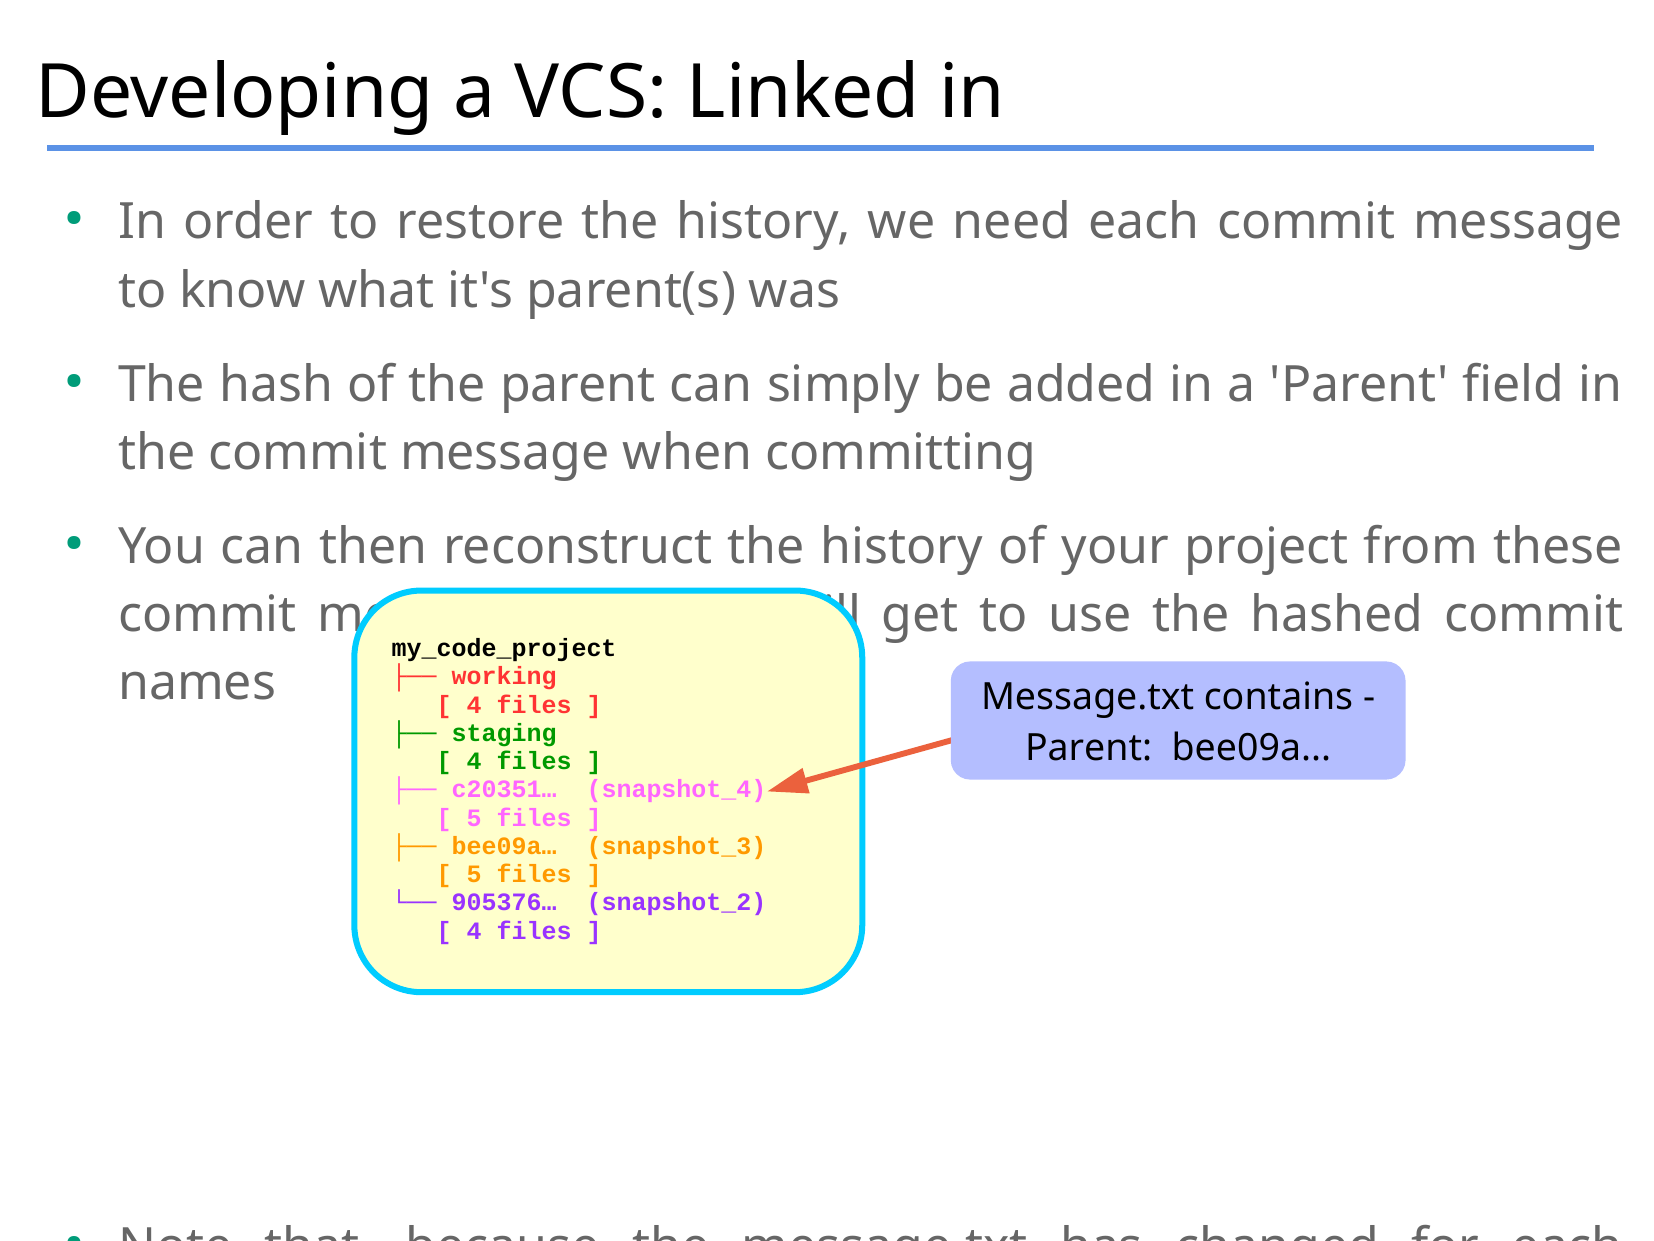

# Developing a VCS: Linked in
In order to restore the history, we need each commit message to know what it's parent(s) was
The hash of the parent can simply be added in a 'Parent' field in the commit message when committing
You can then reconstruct the history of your project from these commit messages but you still get to use the hashed commit names
Note that, because the message.txt has changed for each commit, the hash has also changed
Also, I will start abbreviating the hashes as git does
my_code_project
├── working
 [ 4 files ]
├── staging
 [ 4 files ]
├── c20351… (snapshot_4)
 [ 5 files ]
├── bee09a… (snapshot_3)
 [ 5 files ]
└── 905376… (snapshot_2)
 [ 4 files ]
Message.txt contains -
Parent: bee09a...